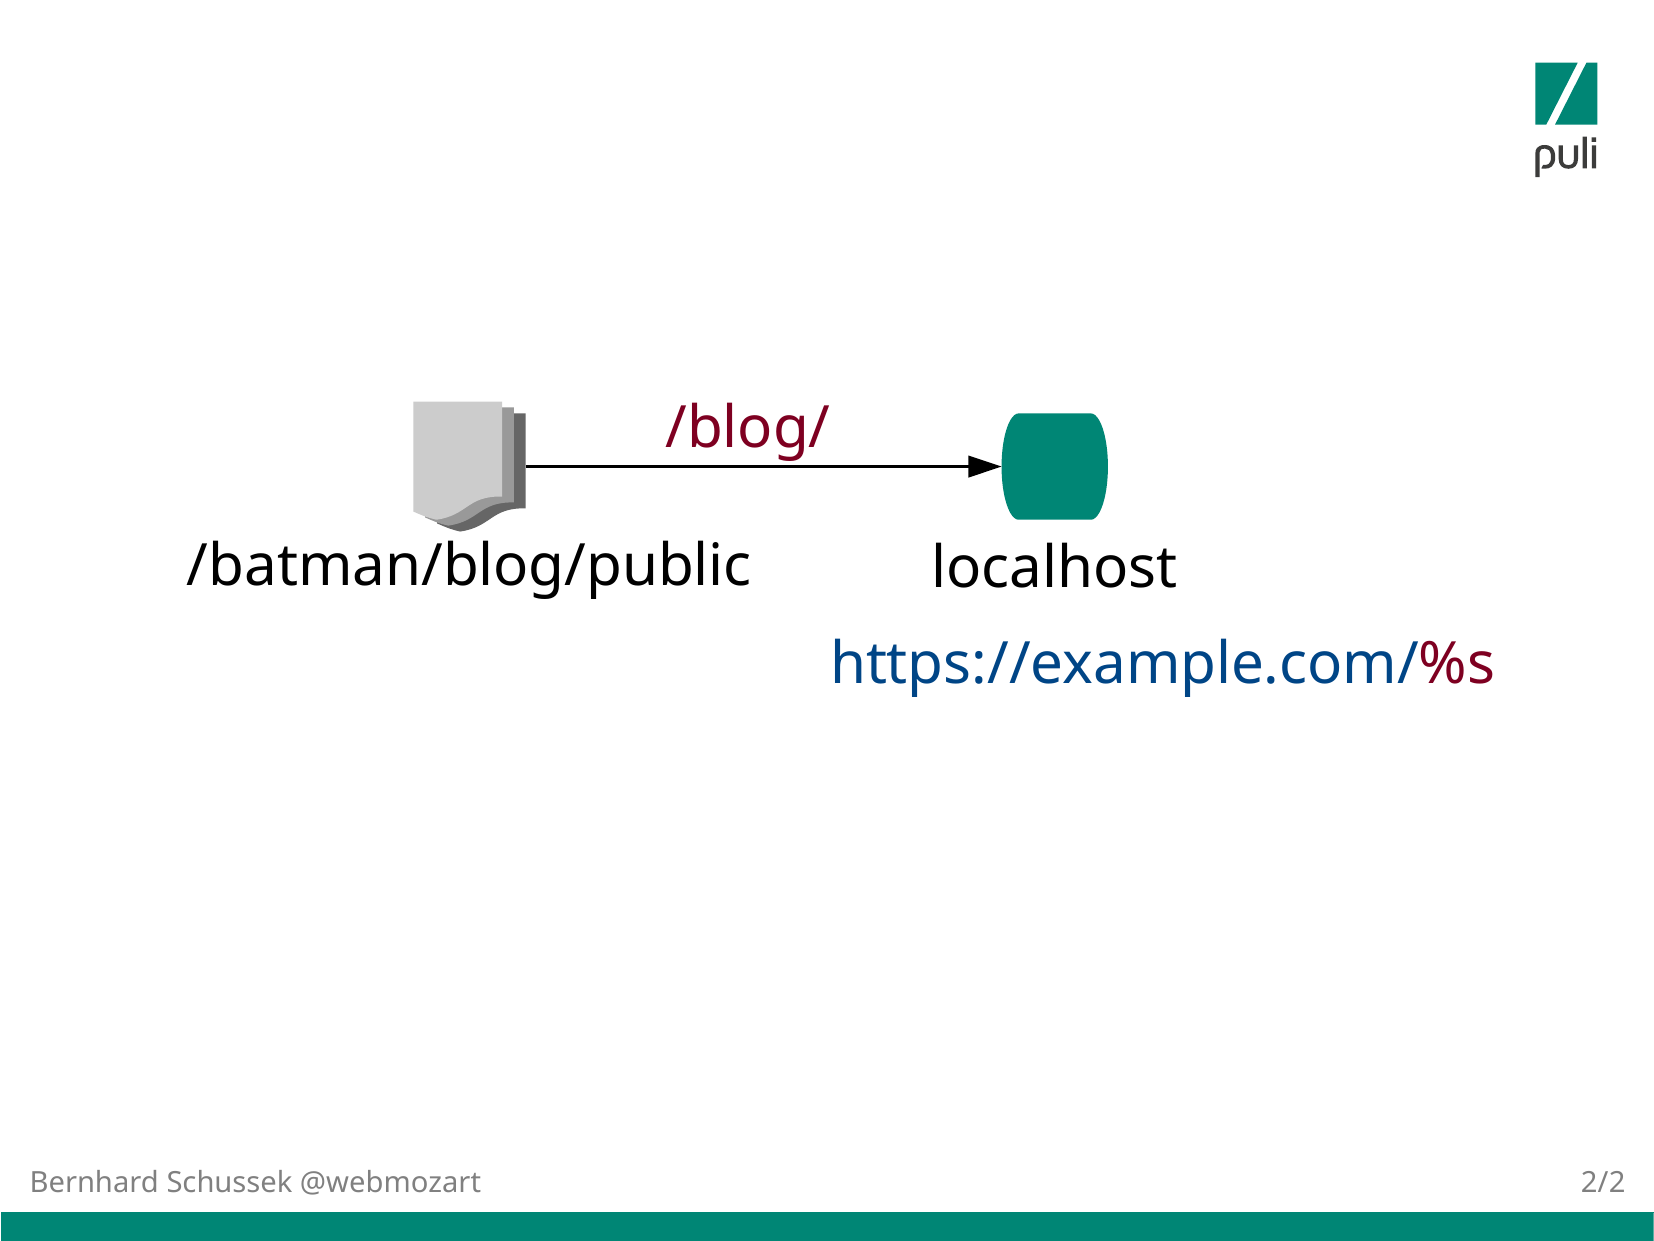

/blog/
/batman/blog/public
localhost
https://example.com/%s
Bernhard Schussek @webmozart
2